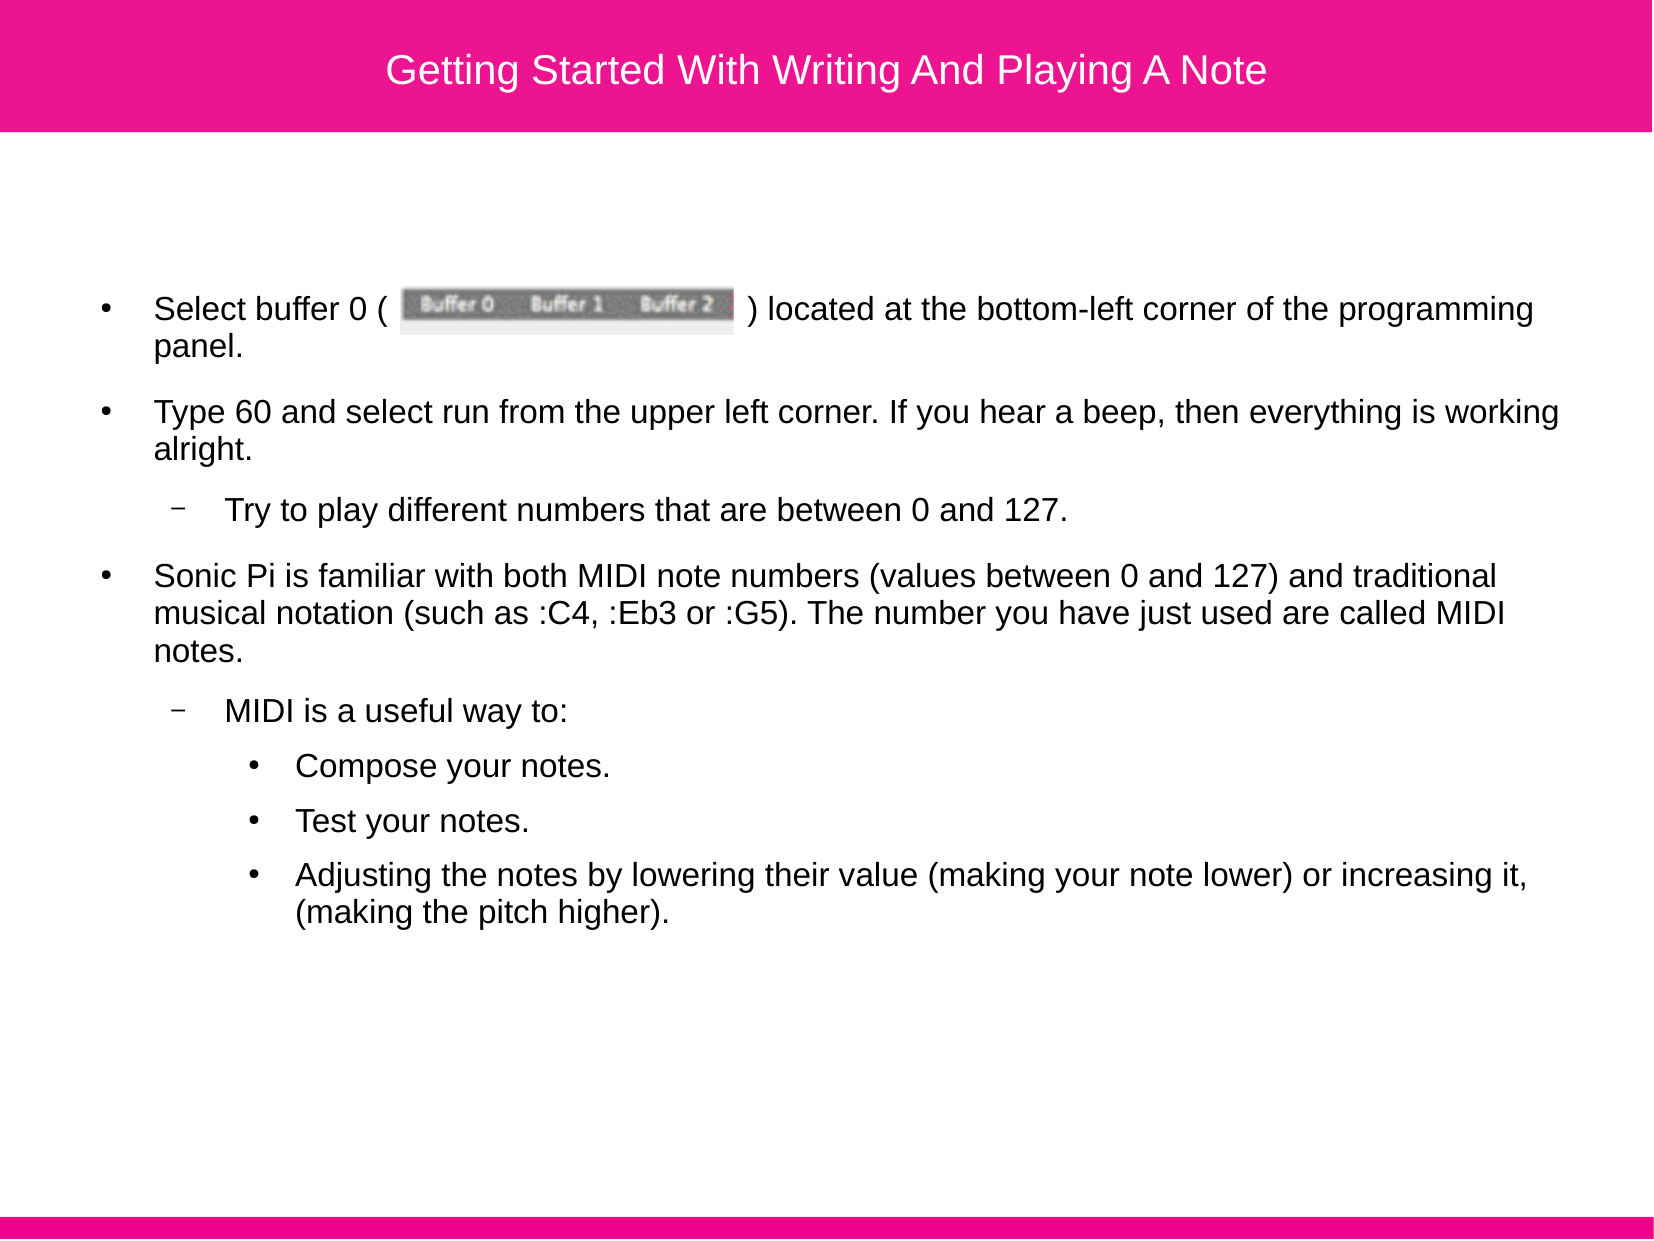

# Getting Started With Writing And Playing A Note
Select buffer 0 ( ) located at the bottom-left corner of the programming panel.
Type 60 and select run from the upper left corner. If you hear a beep, then everything is working alright.
Try to play different numbers that are between 0 and 127.
Sonic Pi is familiar with both MIDI note numbers (values between 0 and 127) and traditional musical notation (such as :C4, :Eb3 or :G5). The number you have just used are called MIDI notes.
MIDI is a useful way to:
Compose your notes.
Test your notes.
Adjusting the notes by lowering their value (making your note lower) or increasing it, (making the pitch higher).